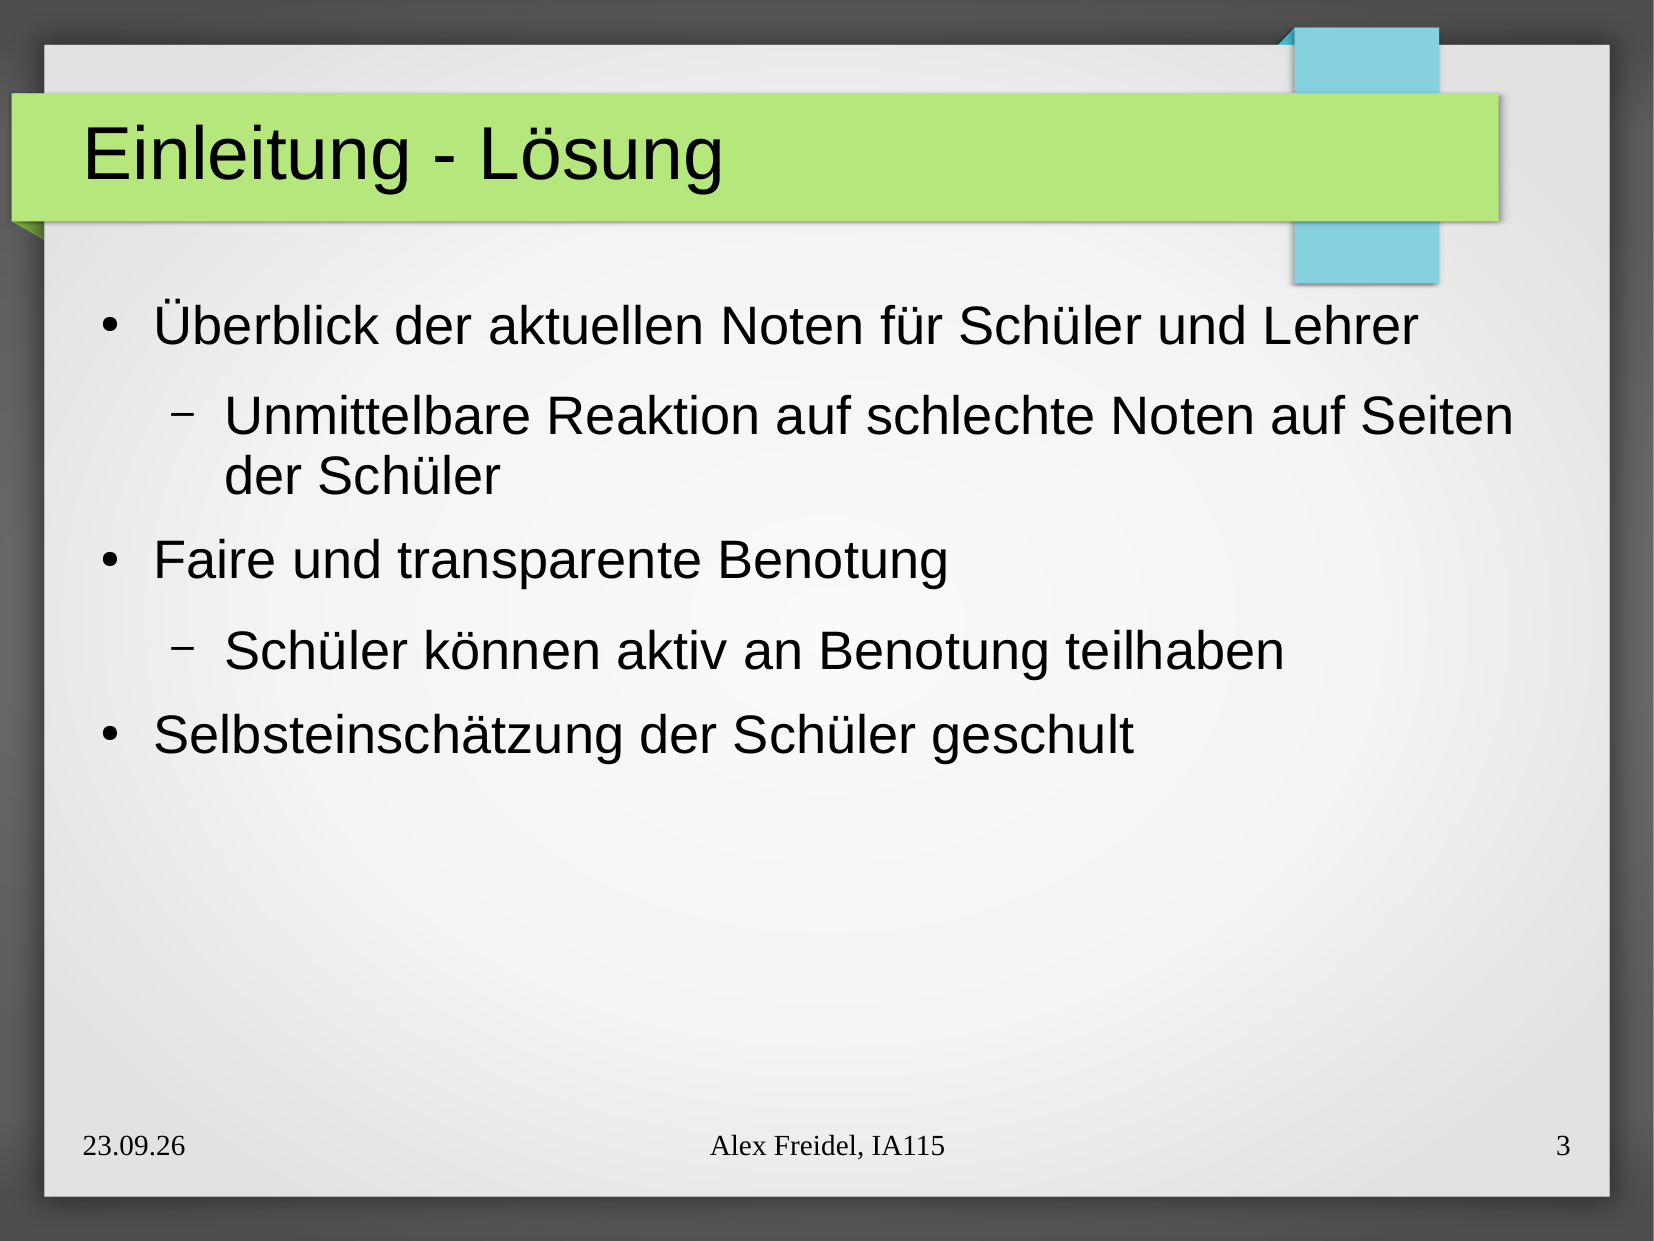

# Einleitung - Lösung
Überblick der aktuellen Noten für Schüler und Lehrer
Unmittelbare Reaktion auf schlechte Noten auf Seiten der Schüler
Faire und transparente Benotung
Schüler können aktiv an Benotung teilhaben
Selbsteinschätzung der Schüler geschult
Alex Freidel, IA115
3